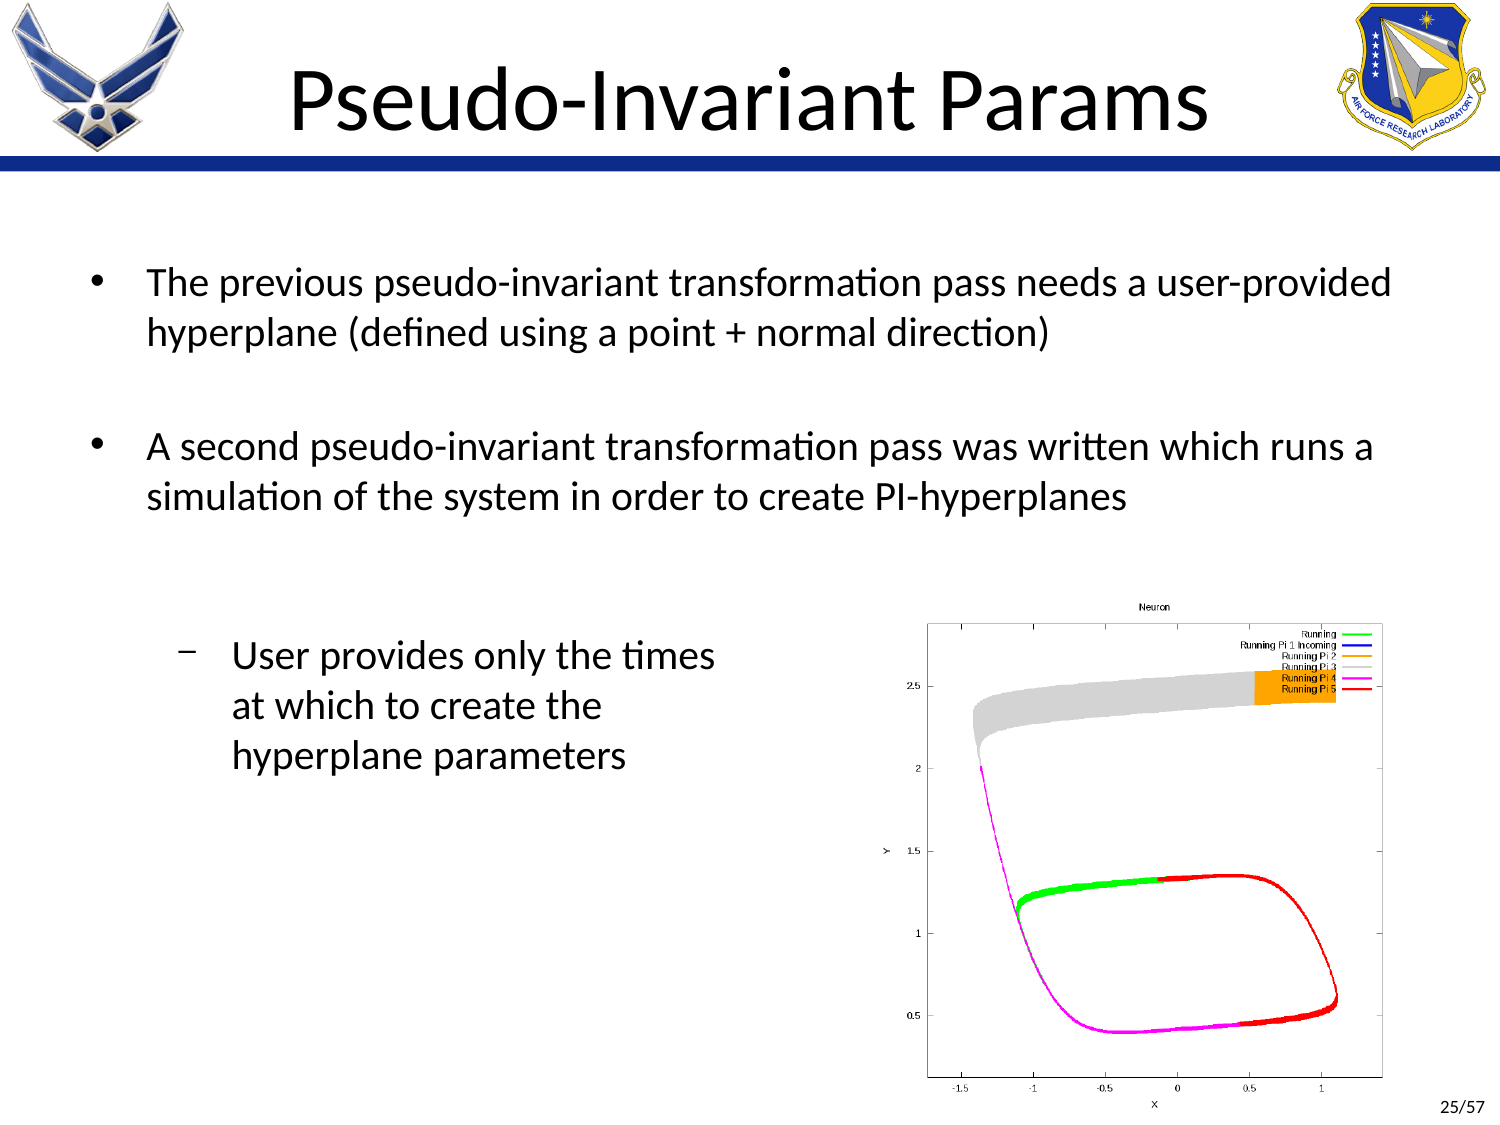

# Pseudo-Invariant Params
The previous pseudo-invariant transformation pass needs a user-provided hyperplane (defined using a point + normal direction)
A second pseudo-invariant transformation pass was written which runs a simulation of the system in order to create PI-hyperplanes
User provides only the times
at which to create the
hyperplane parameters